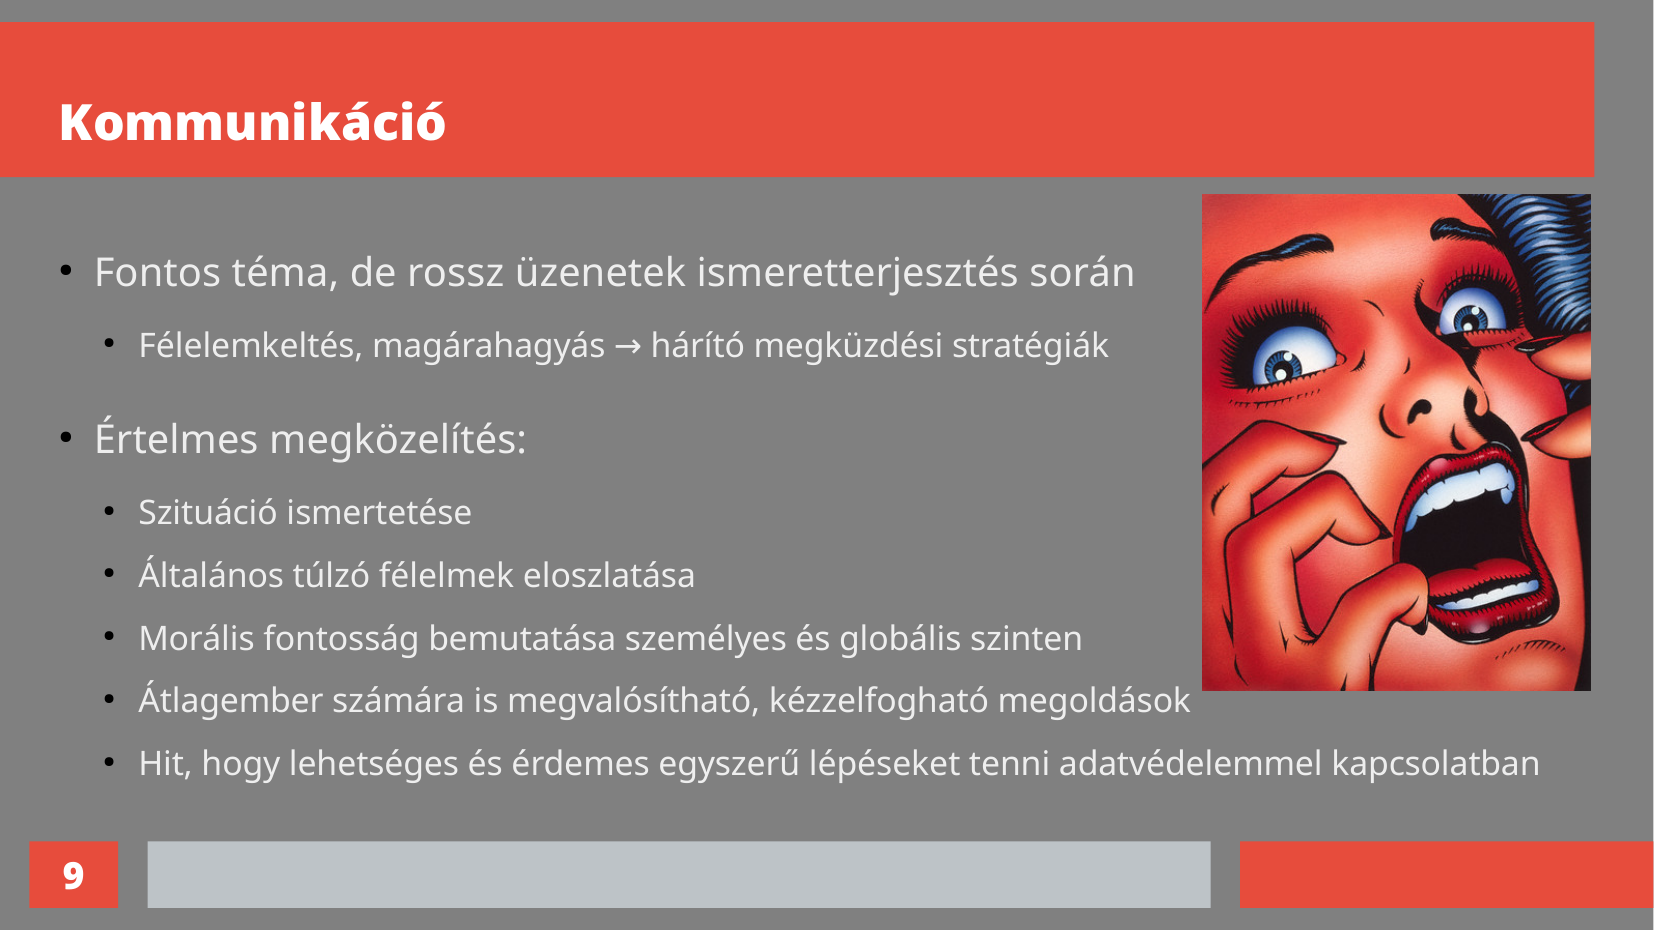

# Kommunikáció
Fontos téma, de rossz üzenetek ismeretterjesztés során
Félelemkeltés, magárahagyás → hárító megküzdési stratégiák
Értelmes megközelítés:
Szituáció ismertetése
Általános túlzó félelmek eloszlatása
Morális fontosság bemutatása személyes és globális szinten
Átlagember számára is megvalósítható, kézzelfogható megoldások
Hit, hogy lehetséges és érdemes egyszerű lépéseket tenni adatvédelemmel kapcsolatban
9